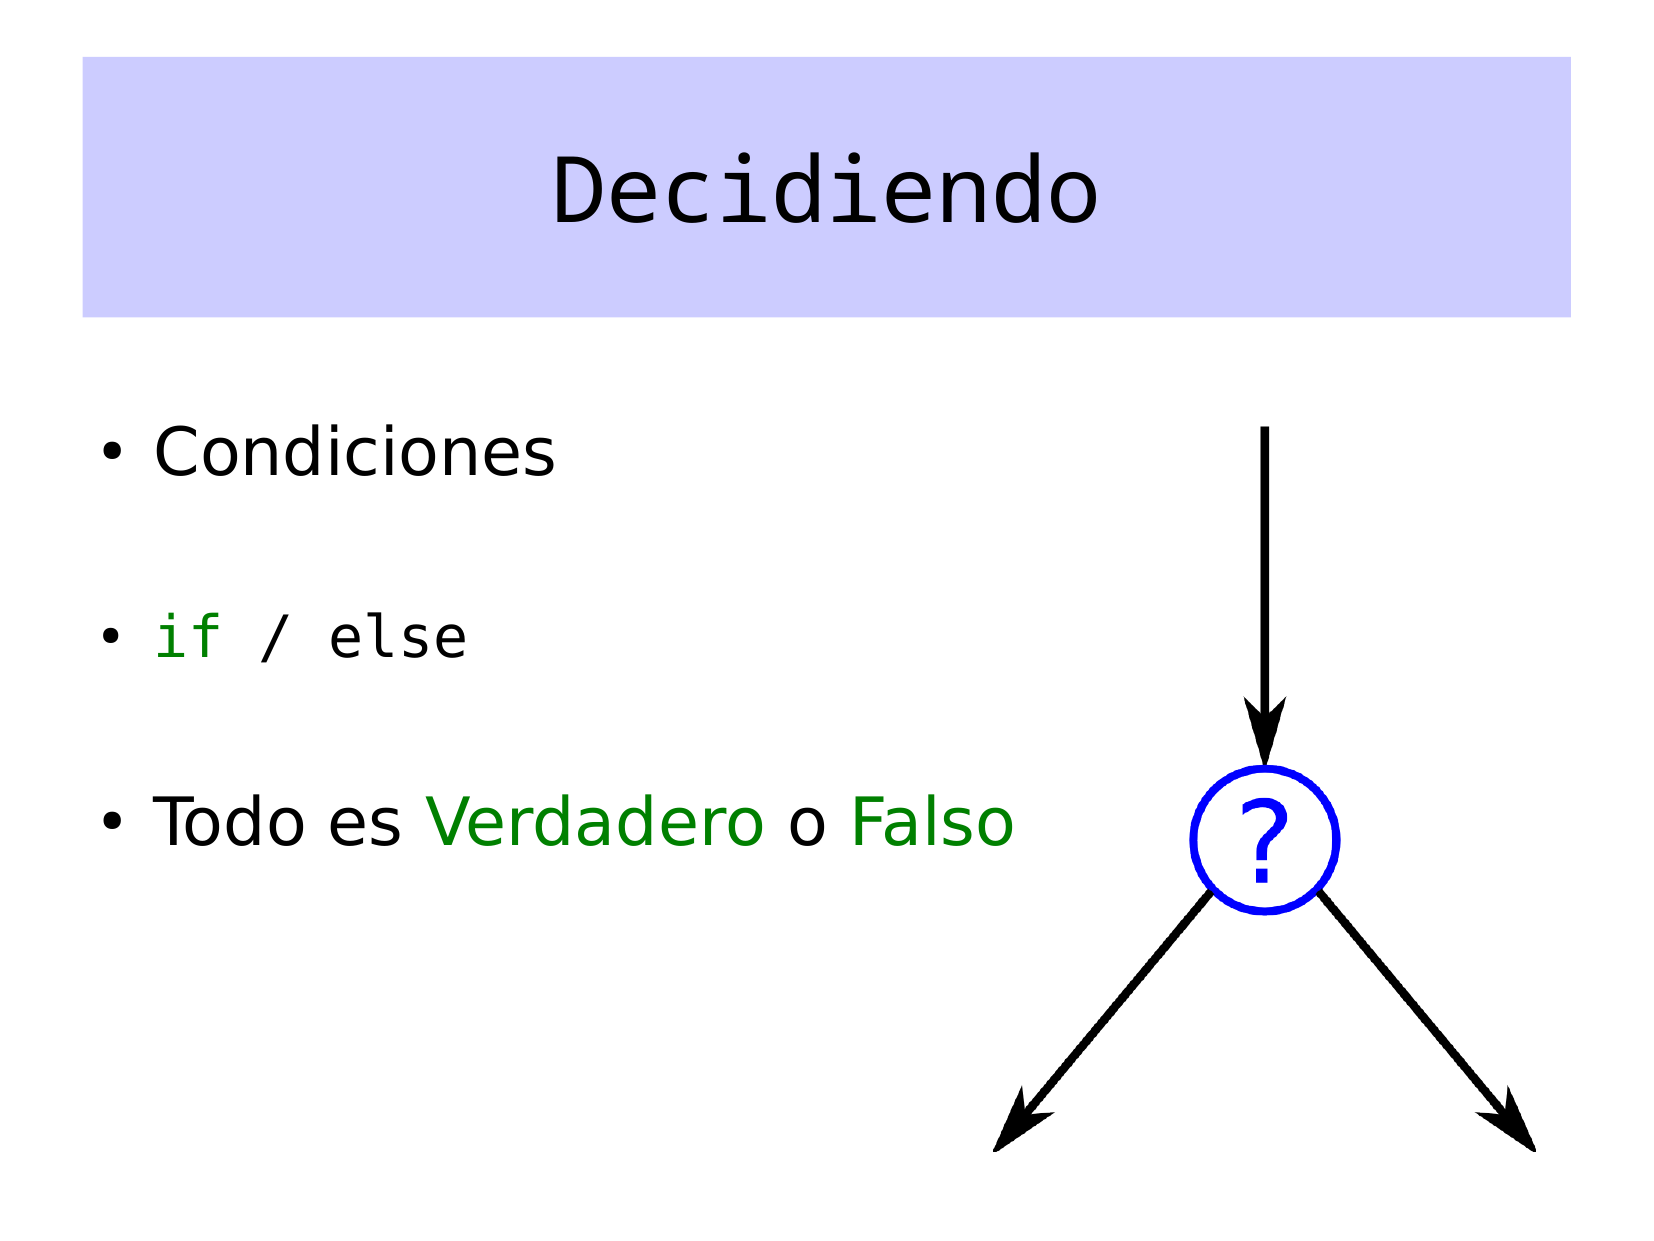

# Decidiendo
Condiciones
if / else
Todo es Verdadero o Falso